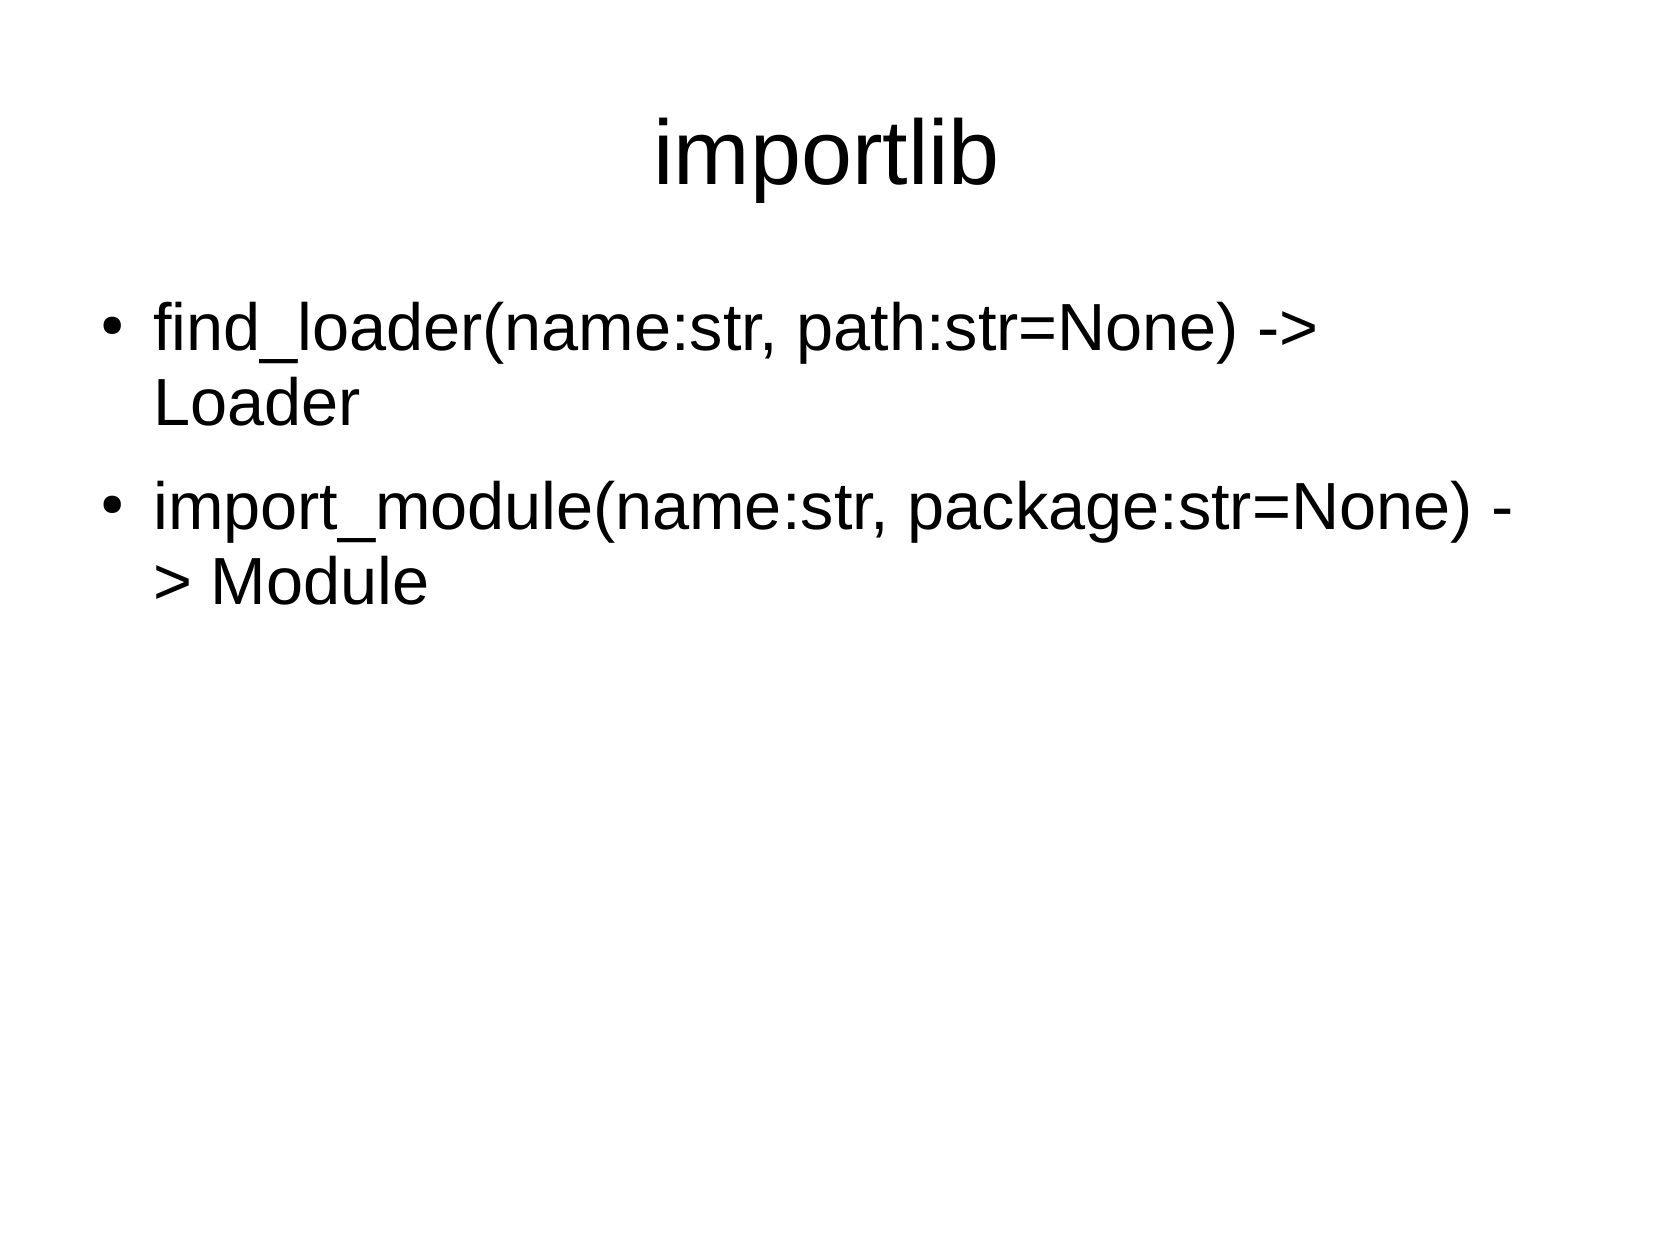

# importlib
find_loader(name:str, path:str=None) -> Loader
import_module(name:str, package:str=None) -> Module